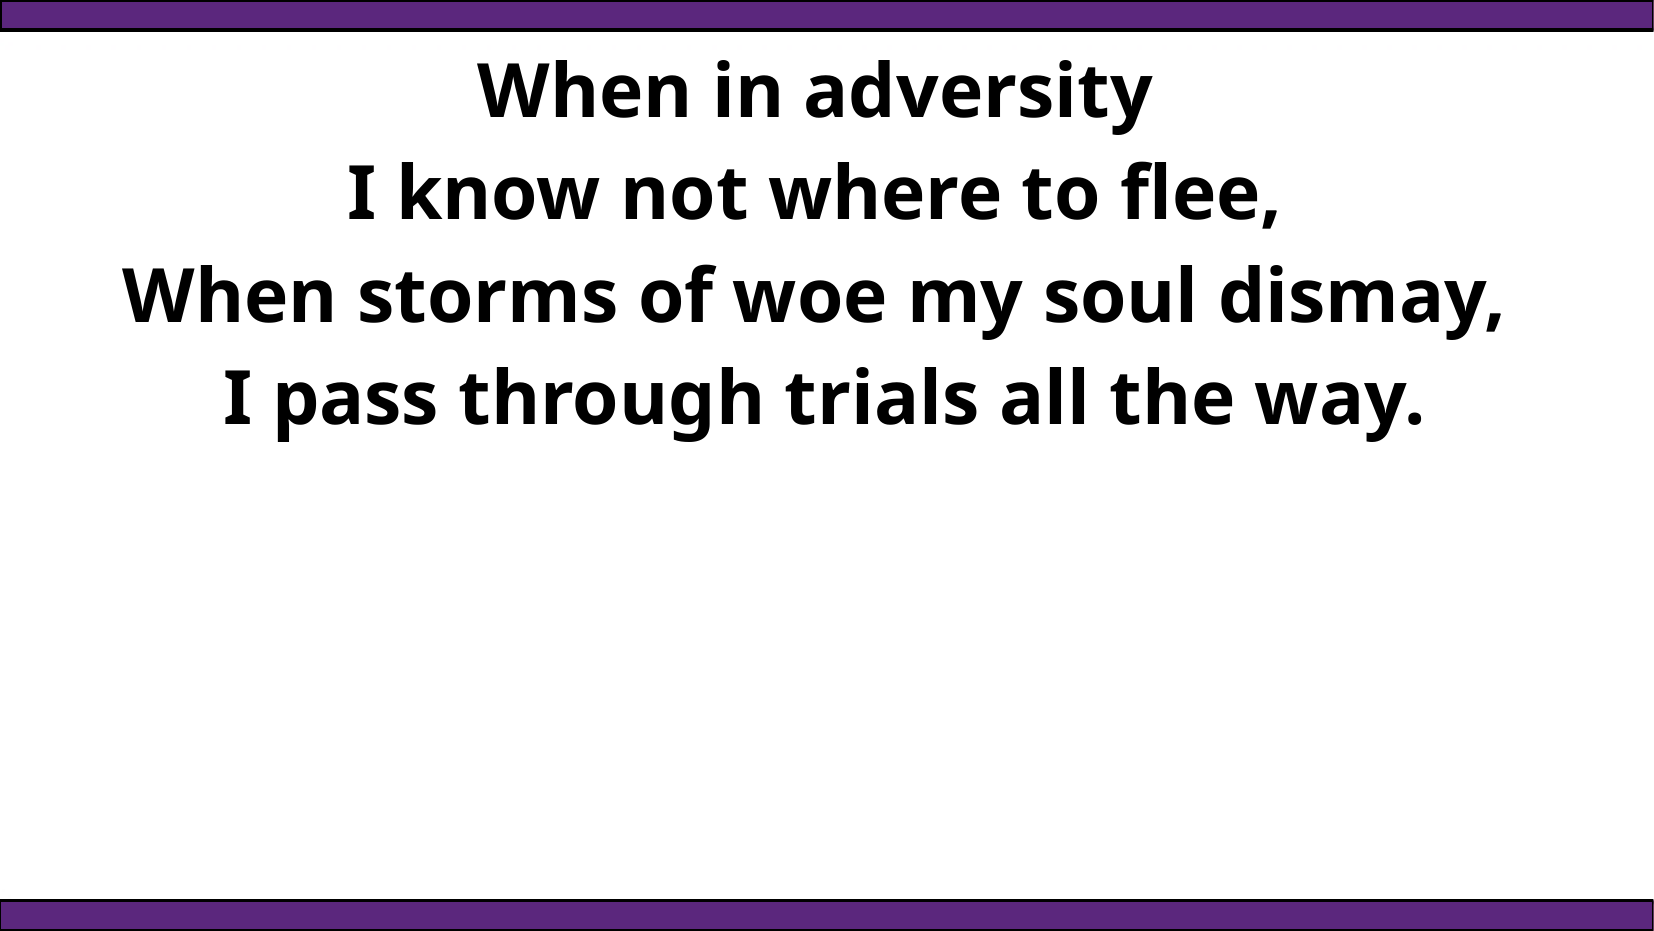

When in adversity
I know not where to flee,
When storms of woe my soul dismay,
I pass through trials all the way.